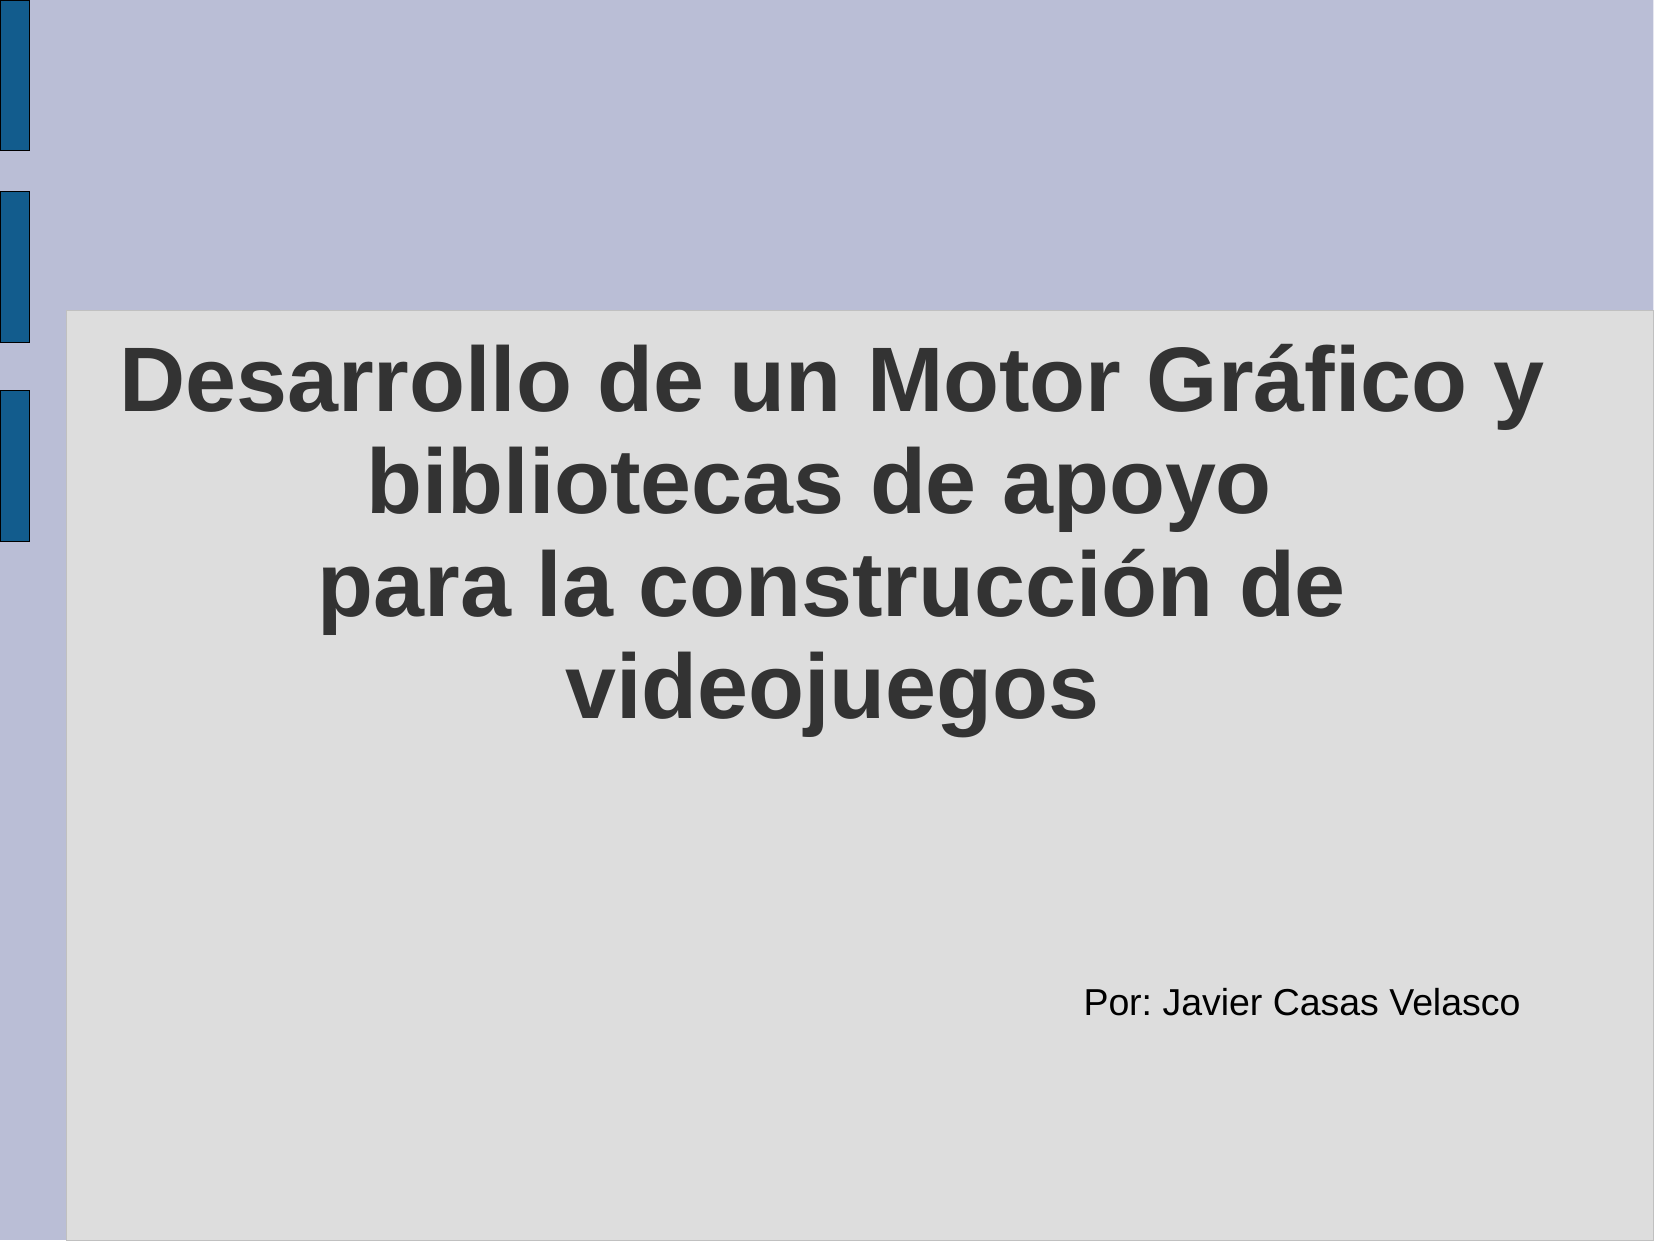

# Desarrollo de un Motor Gráfico y bibliotecas de apoyo para la construcción de videojuegos
Por: Javier Casas Velasco